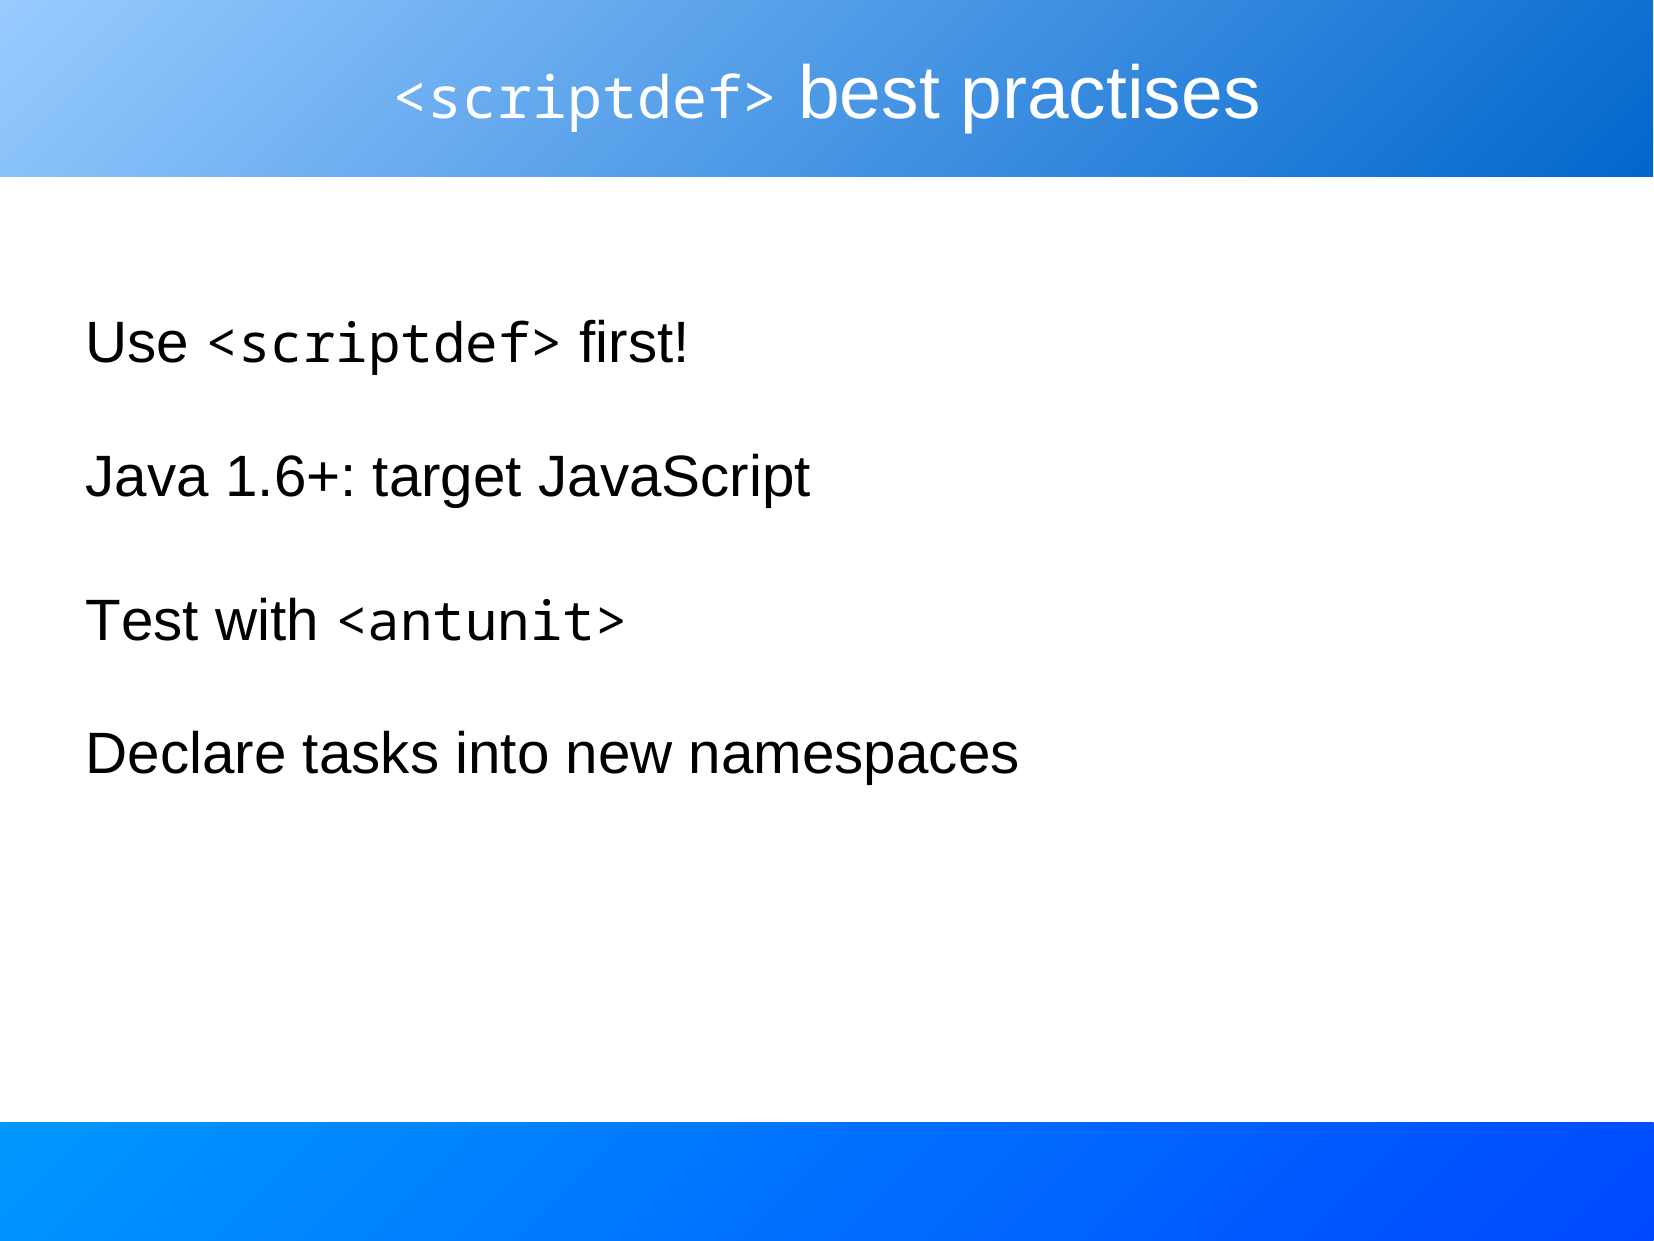

# <scriptdef> best practises
Use <scriptdef> first!
Java 1.6+: target JavaScript
Test with <antunit>
Declare tasks into new namespaces